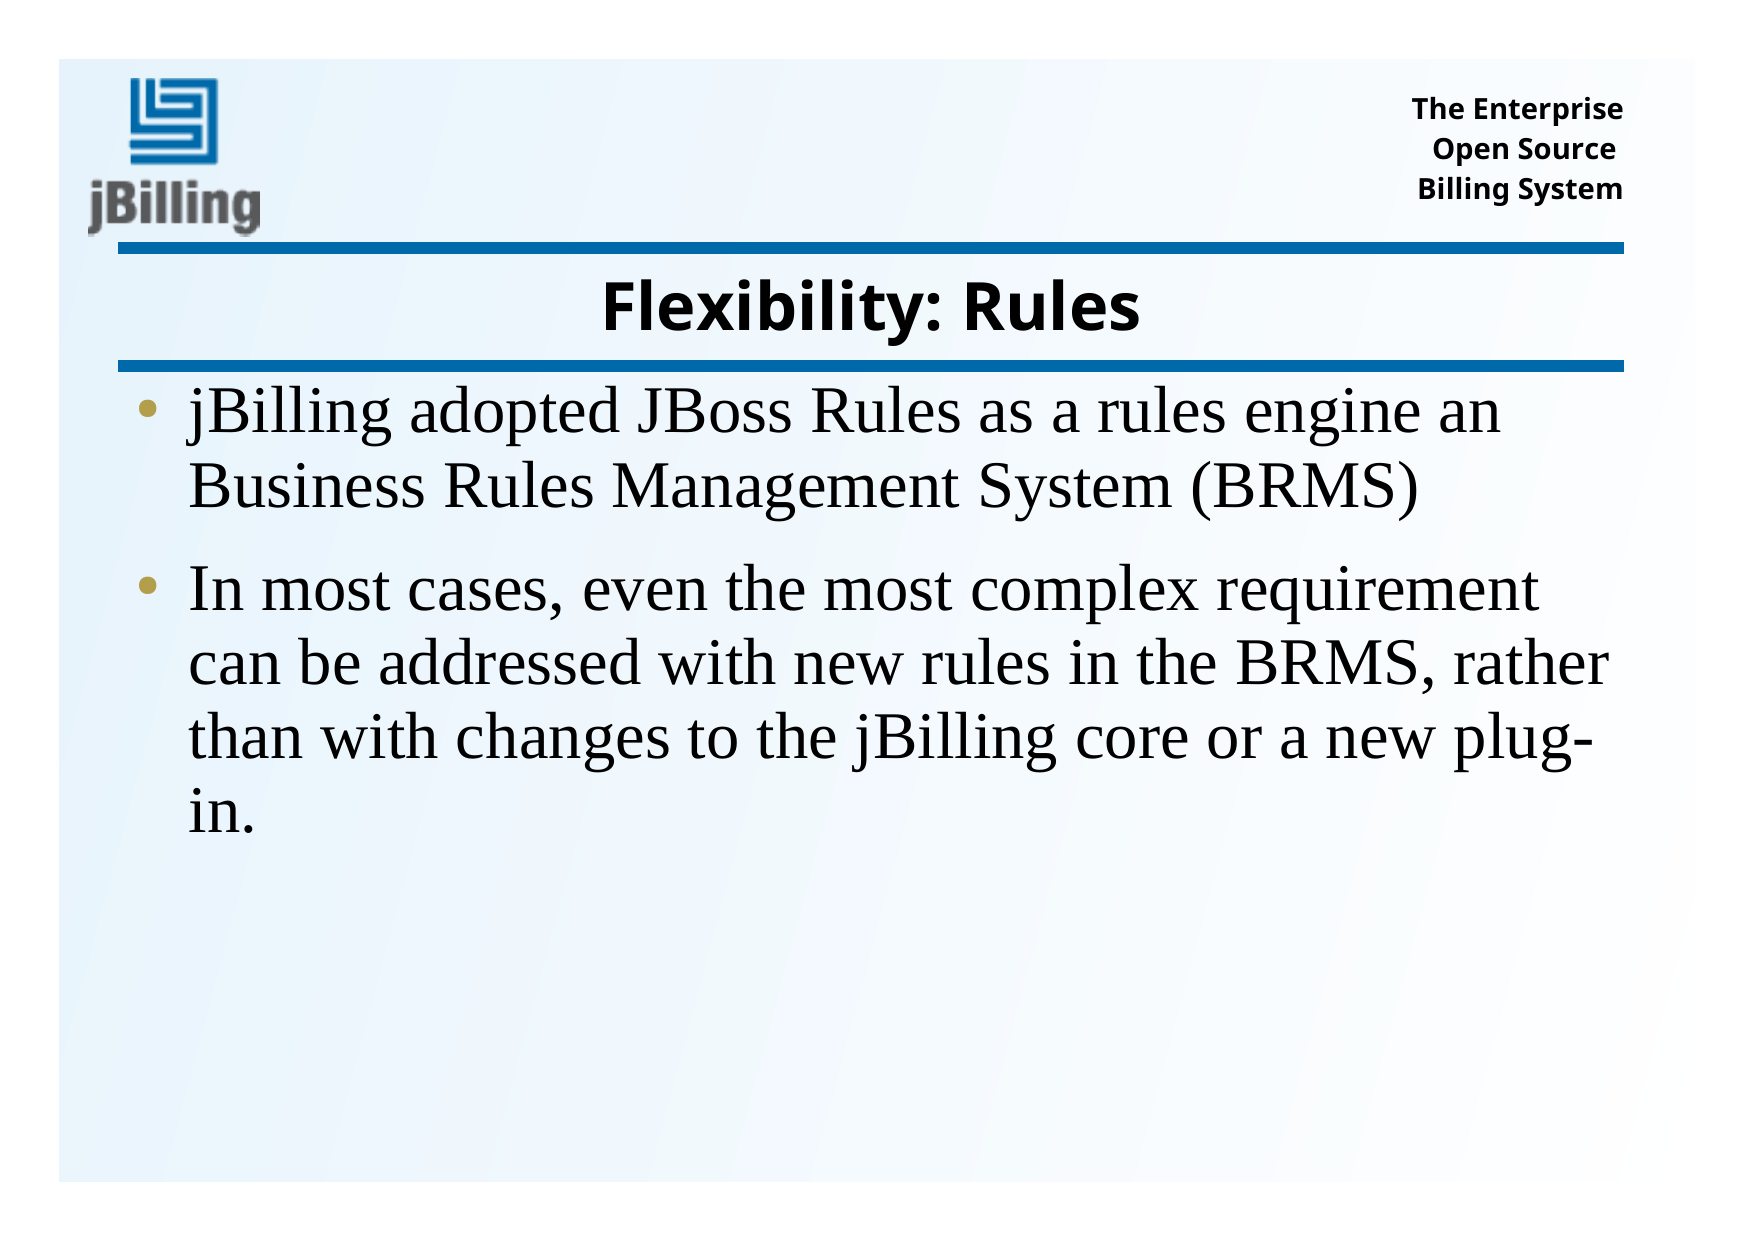

# Flexibility: Rules
jBilling adopted JBoss Rules as a rules engine an Business Rules Management System (BRMS)
In most cases, even the most complex requirement can be addressed with new rules in the BRMS, rather than with changes to the jBilling core or a new plug-in.